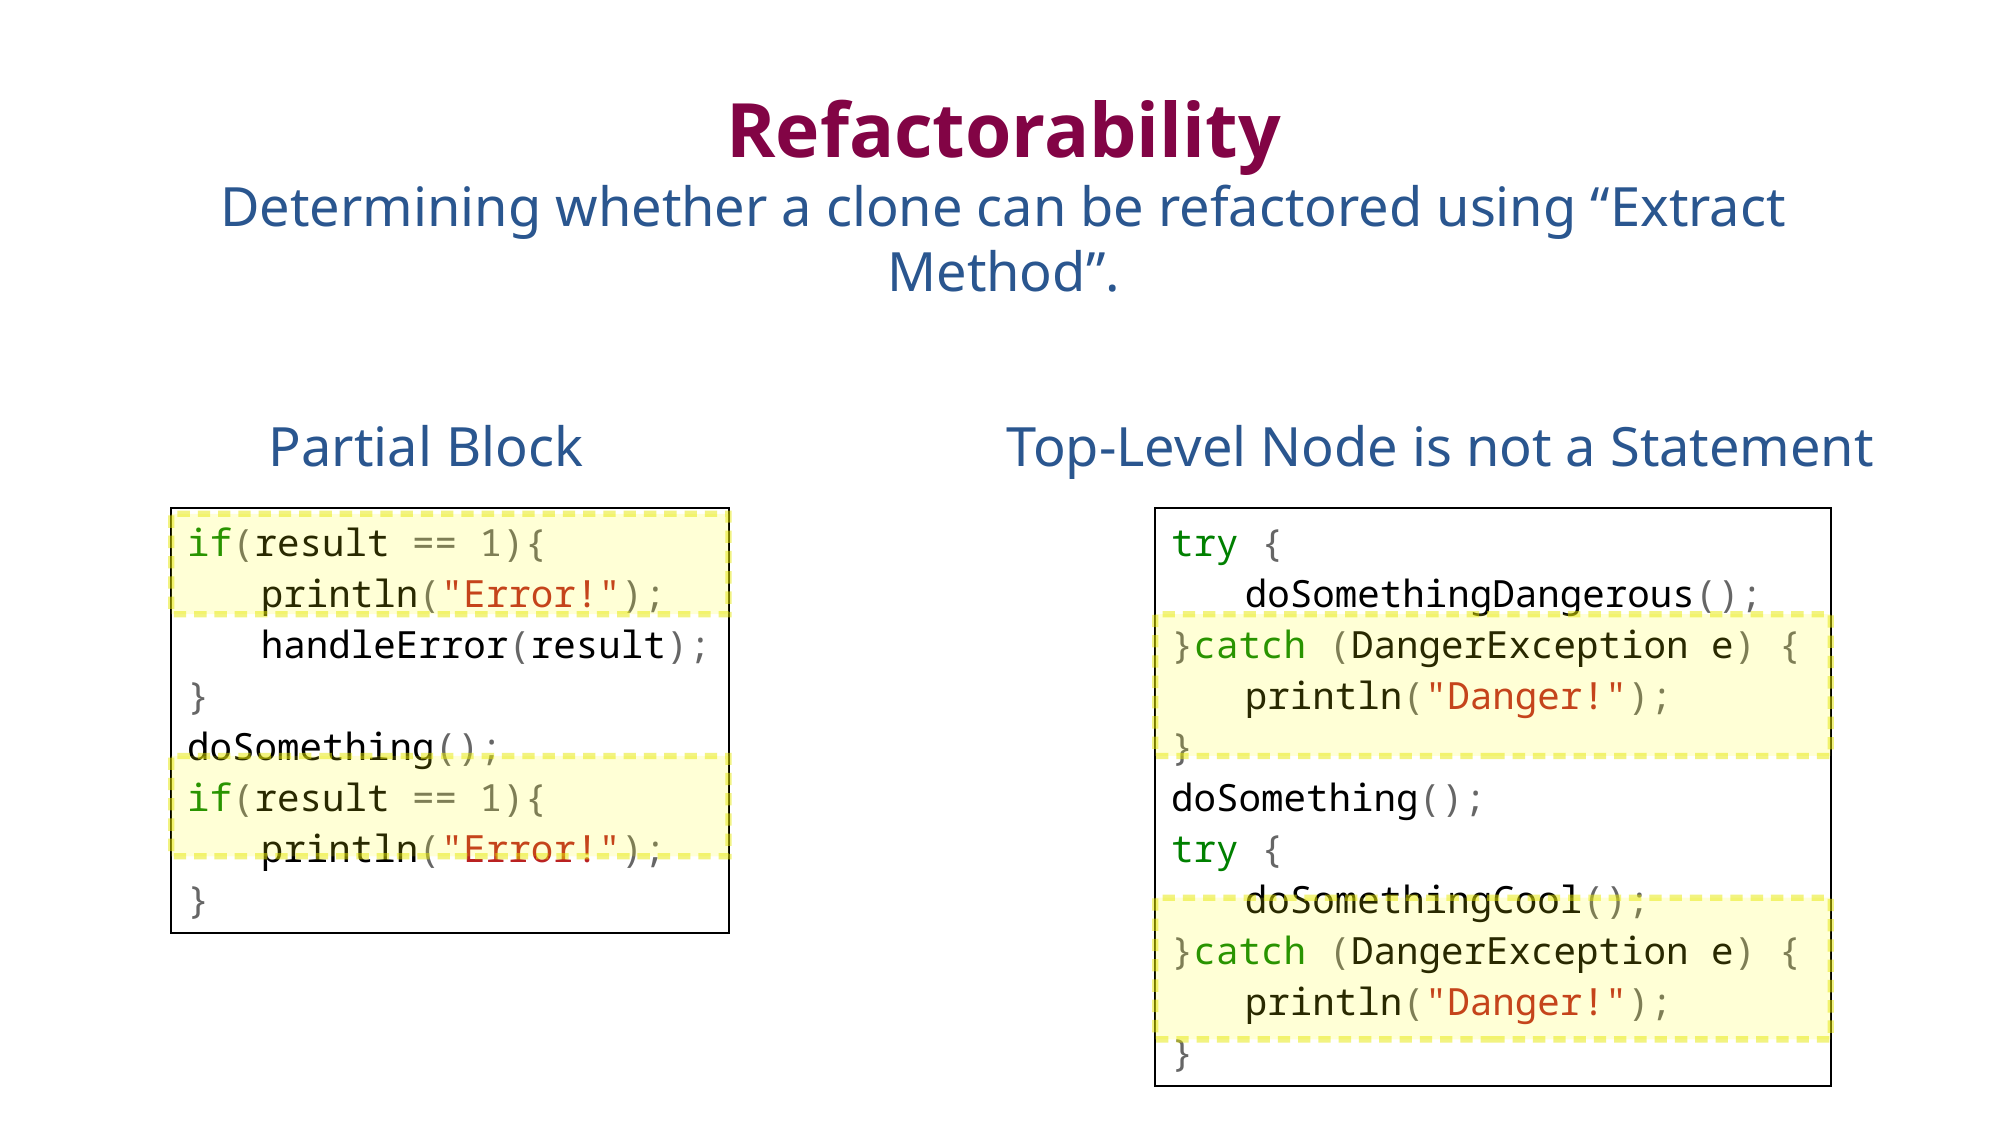

Refactorability
Determining whether a clone can be refactored using “Extract Method”.
Partial Block
Top-Level Node is not a Statement
if(result == 1){
	println("Error!");
	handleError(result);
}
doSomething();
if(result == 1){
	println("Error!");
}
try {
	doSomethingDangerous();
}catch (DangerException e) {
	println("Danger!");
}
doSomething();
try {
	doSomethingCool();
}catch (DangerException e) {
	println("Danger!");
}